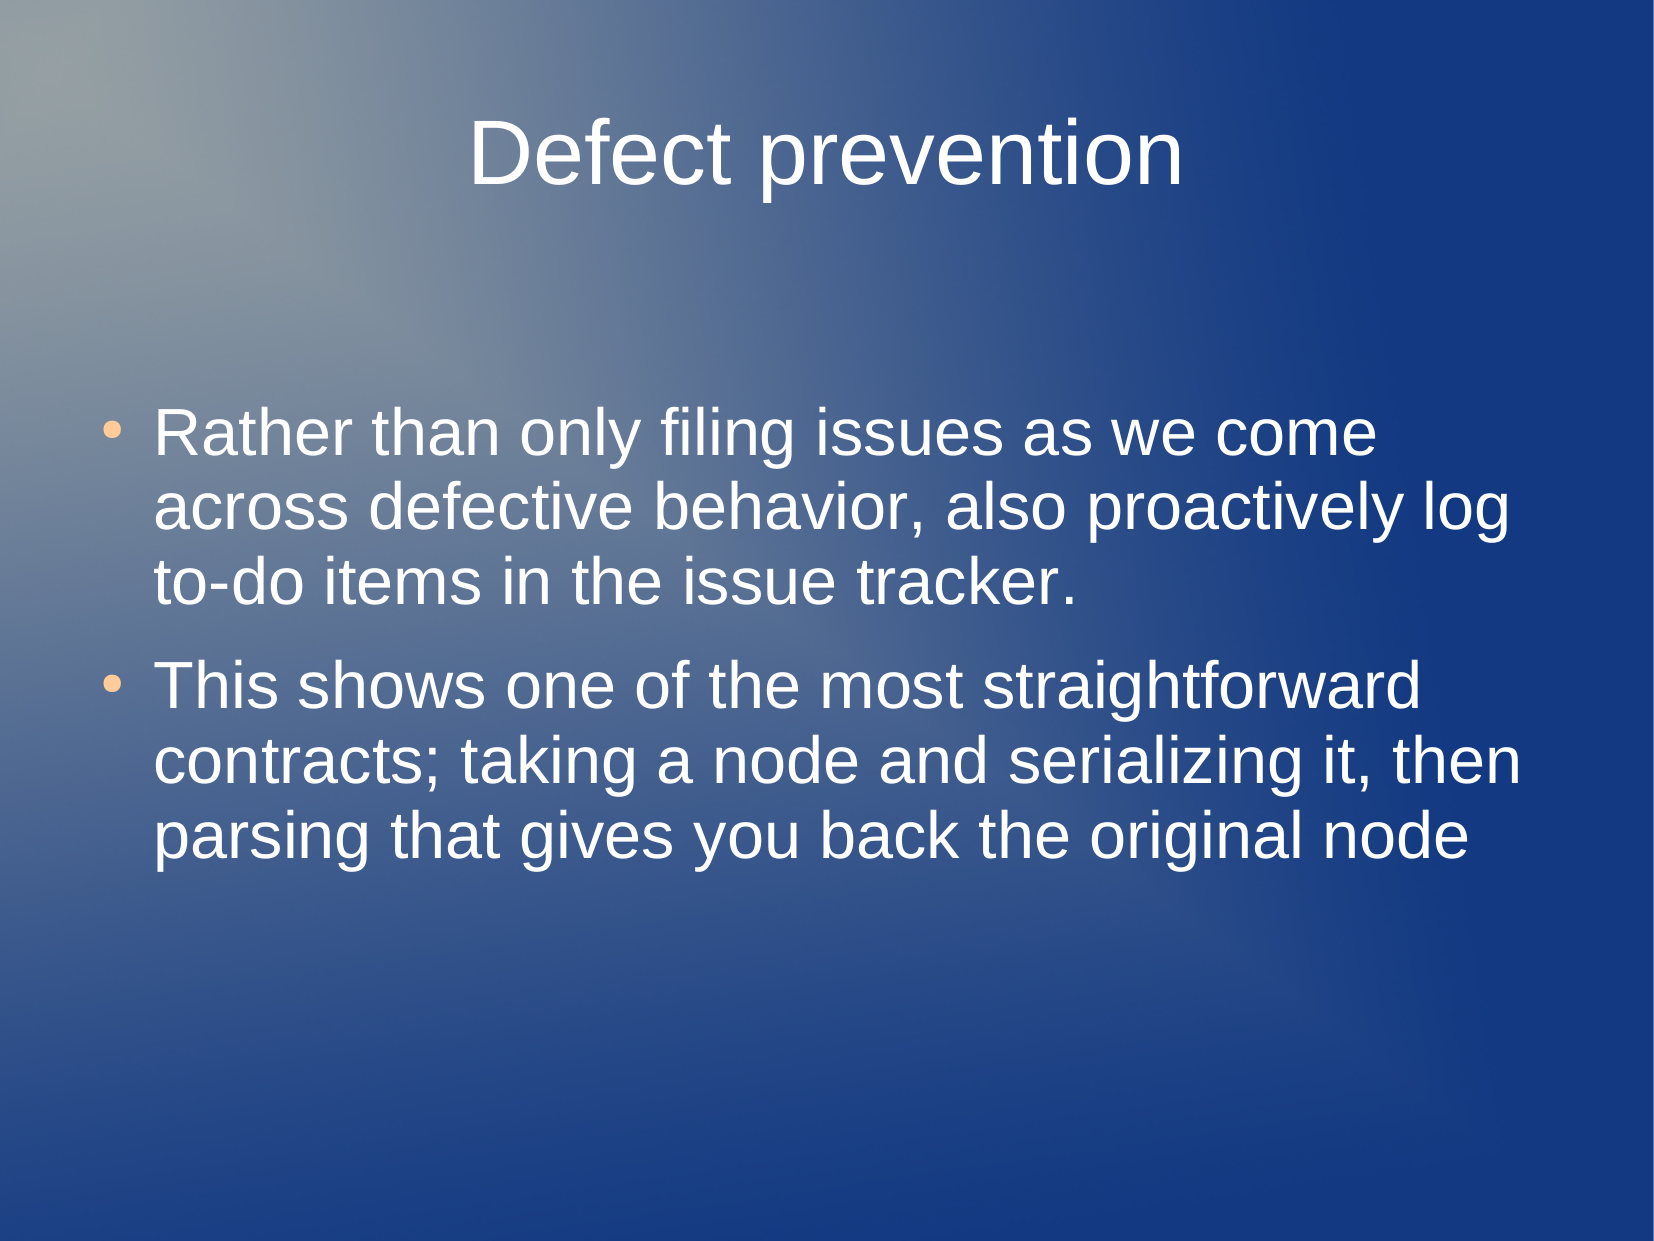

# Defect prevention
Rather than only filing issues as we come across defective behavior, also proactively log to-do items in the issue tracker.
This shows one of the most straightforward contracts; taking a node and serializing it, then parsing that gives you back the original node